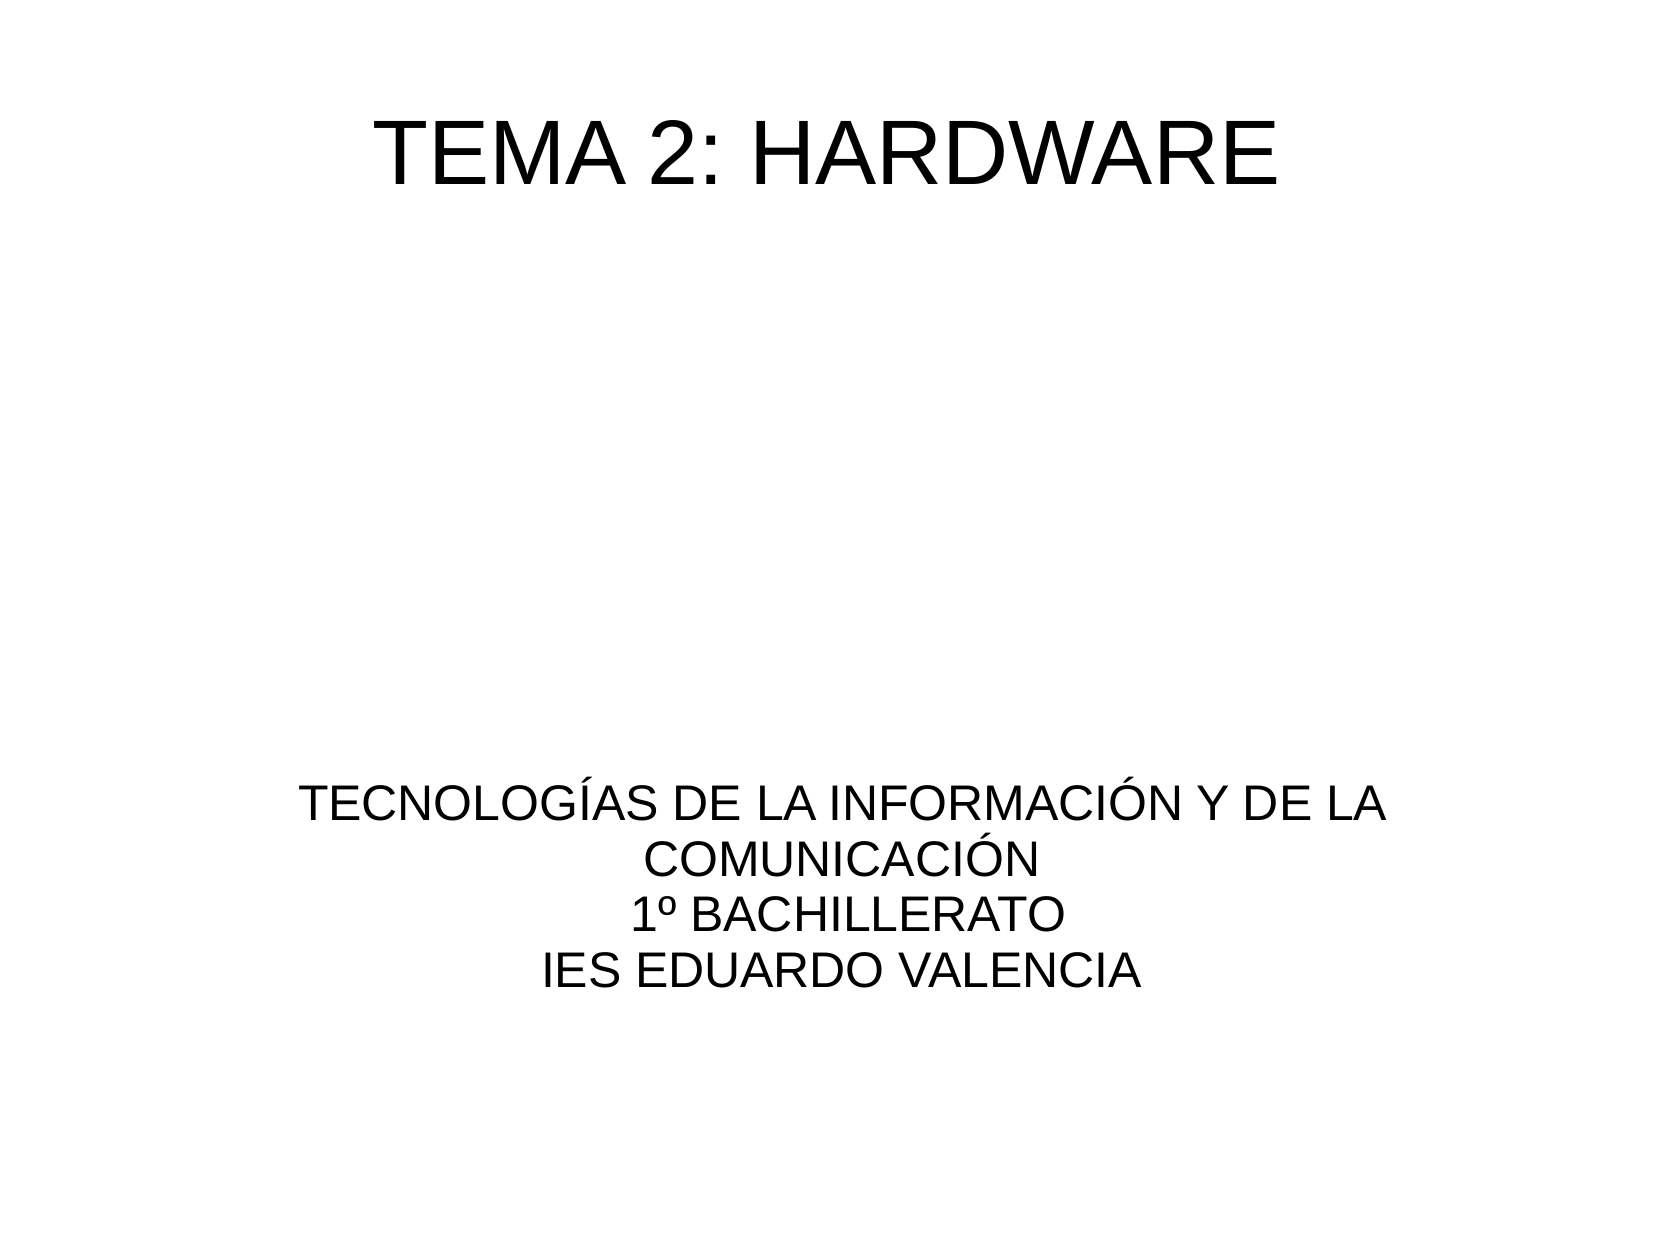

# TEMA 2: HARDWARE
TECNOLOGÍAS DE LA INFORMACIÓN Y DE LA COMUNICACIÓN
 1º BACHILLERATO
IES EDUARDO VALENCIA